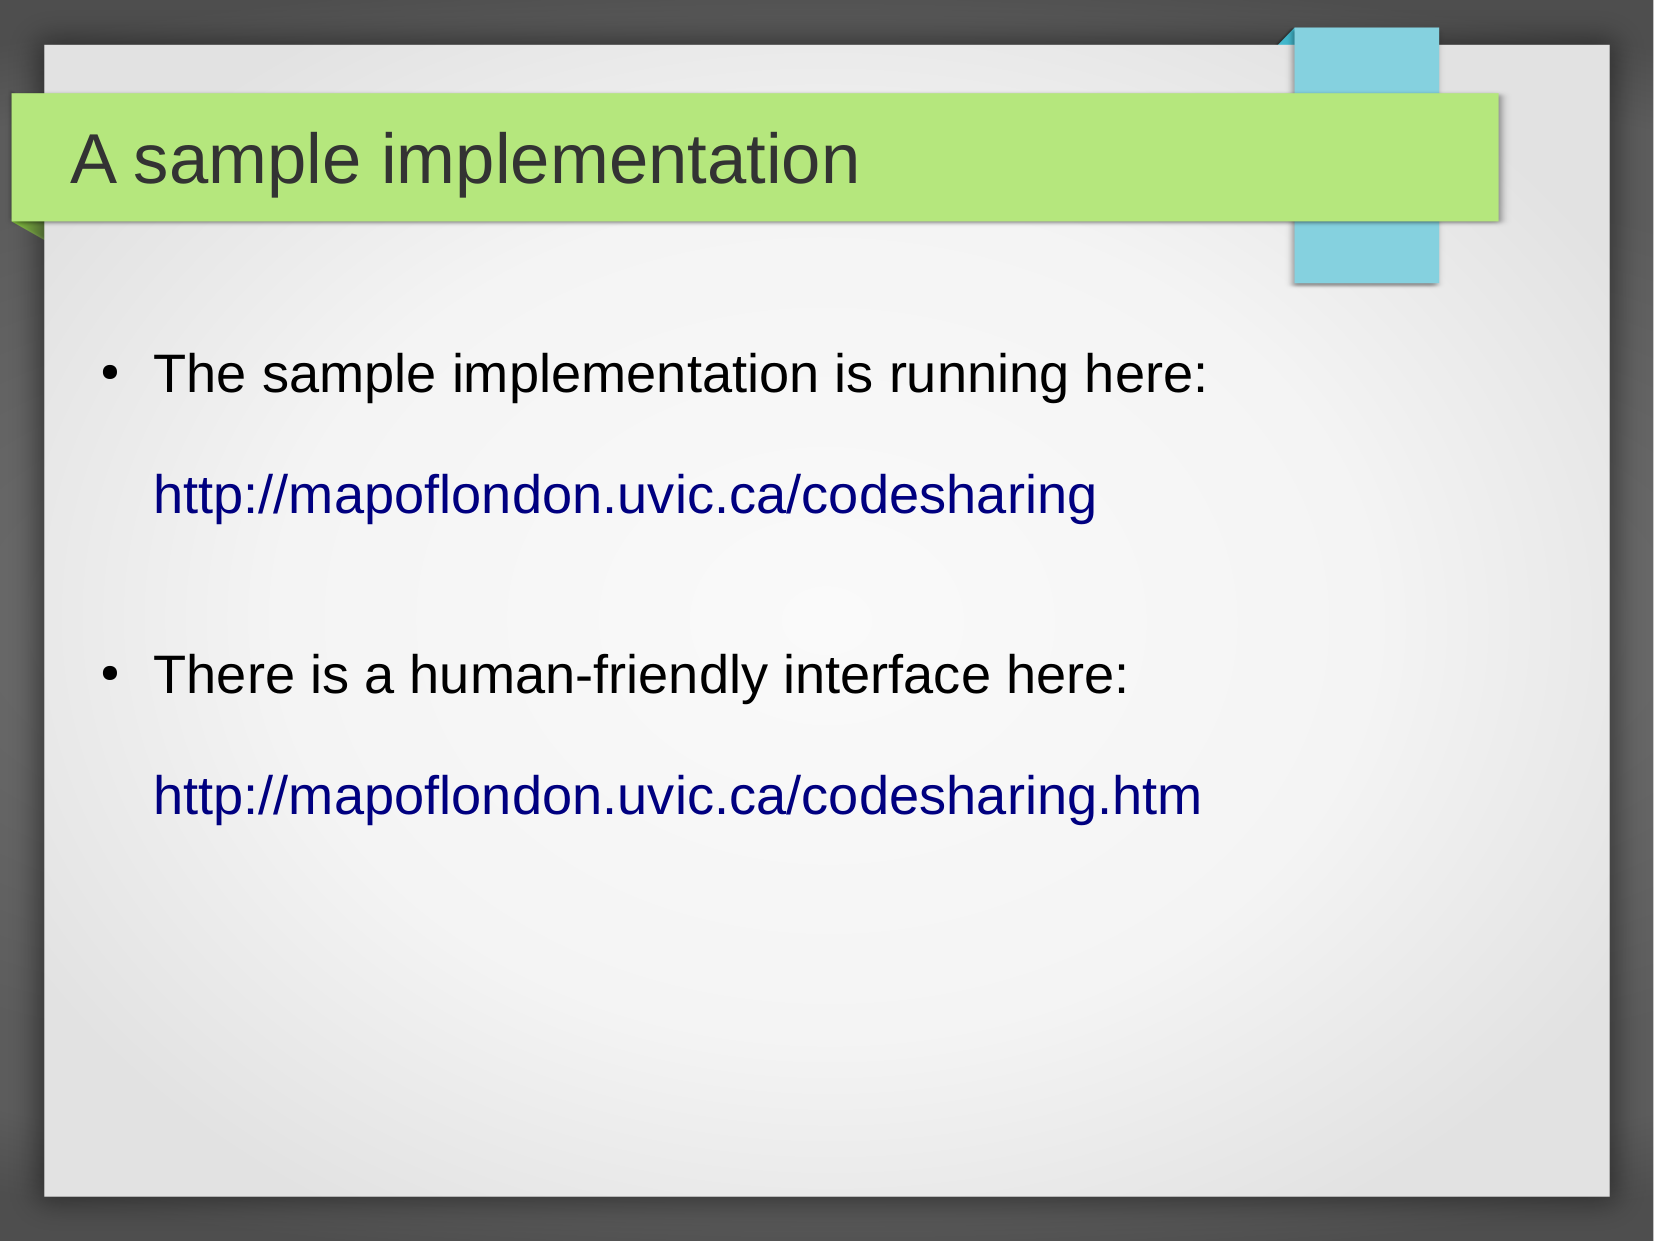

# A sample implementation
The sample implementation is running here:
http://mapoflondon.uvic.ca/codesharing
There is a human-friendly interface here:
http://mapoflondon.uvic.ca/codesharing.htm